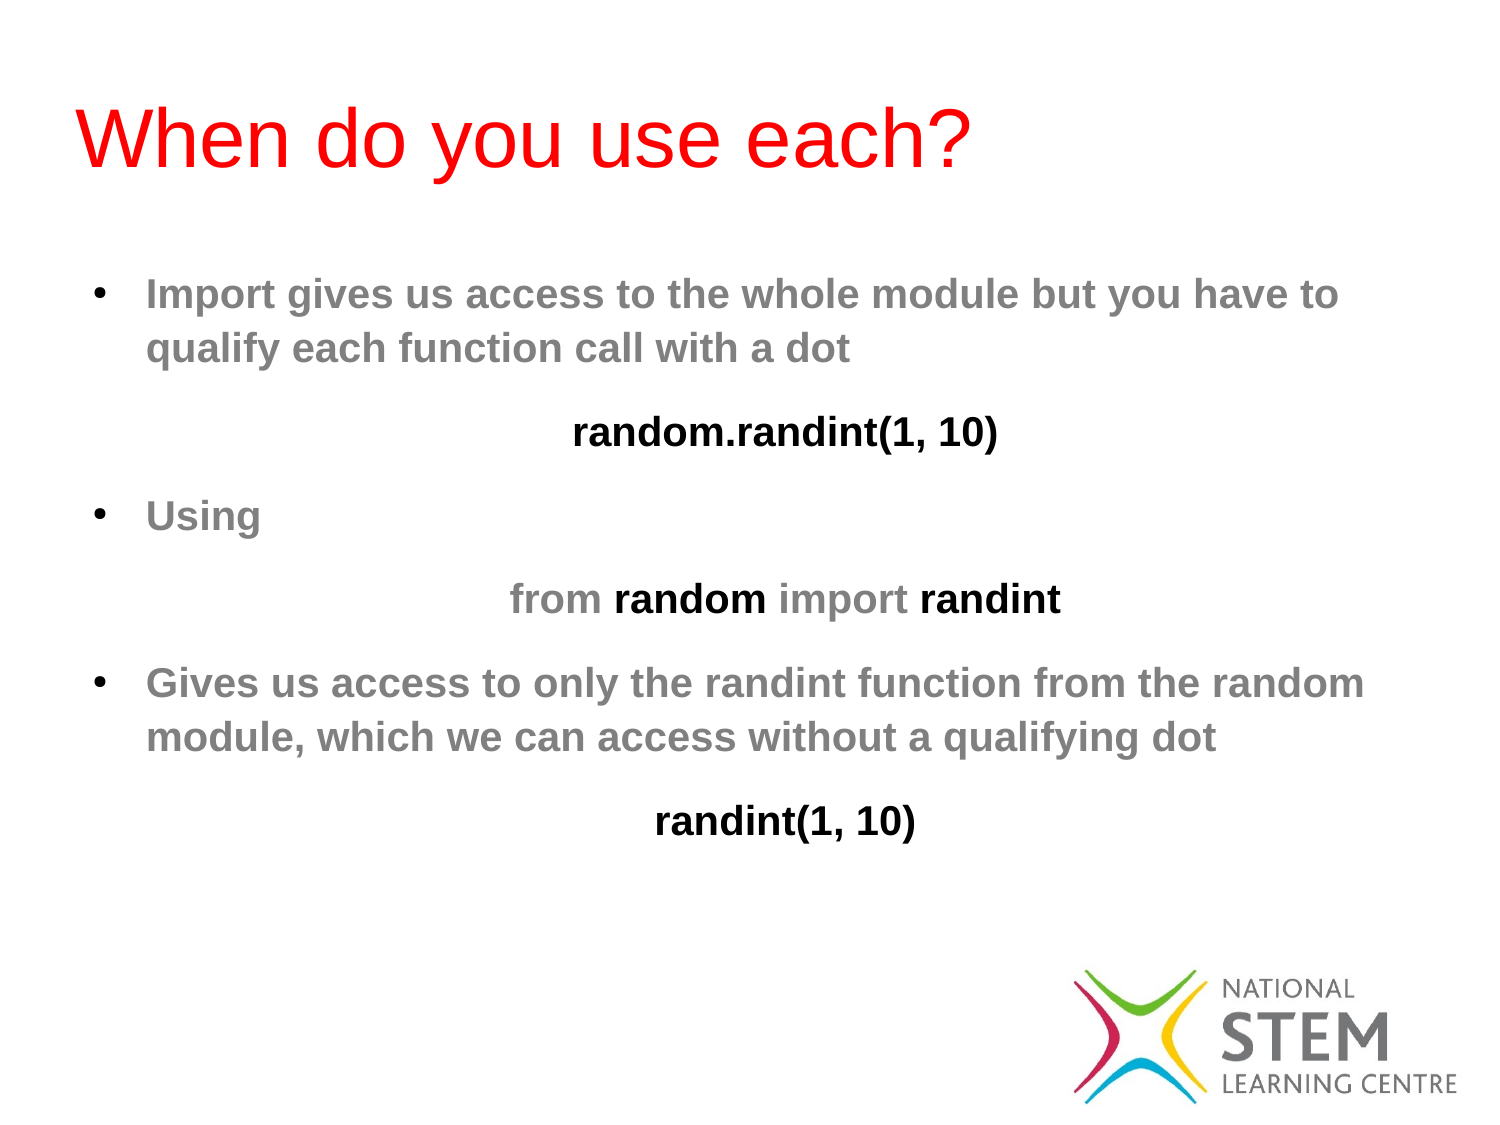

# When do you use each?
Import gives us access to the whole module but you have to qualify each function call with a dot
random.randint(1, 10)
Using
from random import randint
Gives us access to only the randint function from the random module, which we can access without a qualifying dot
randint(1, 10)